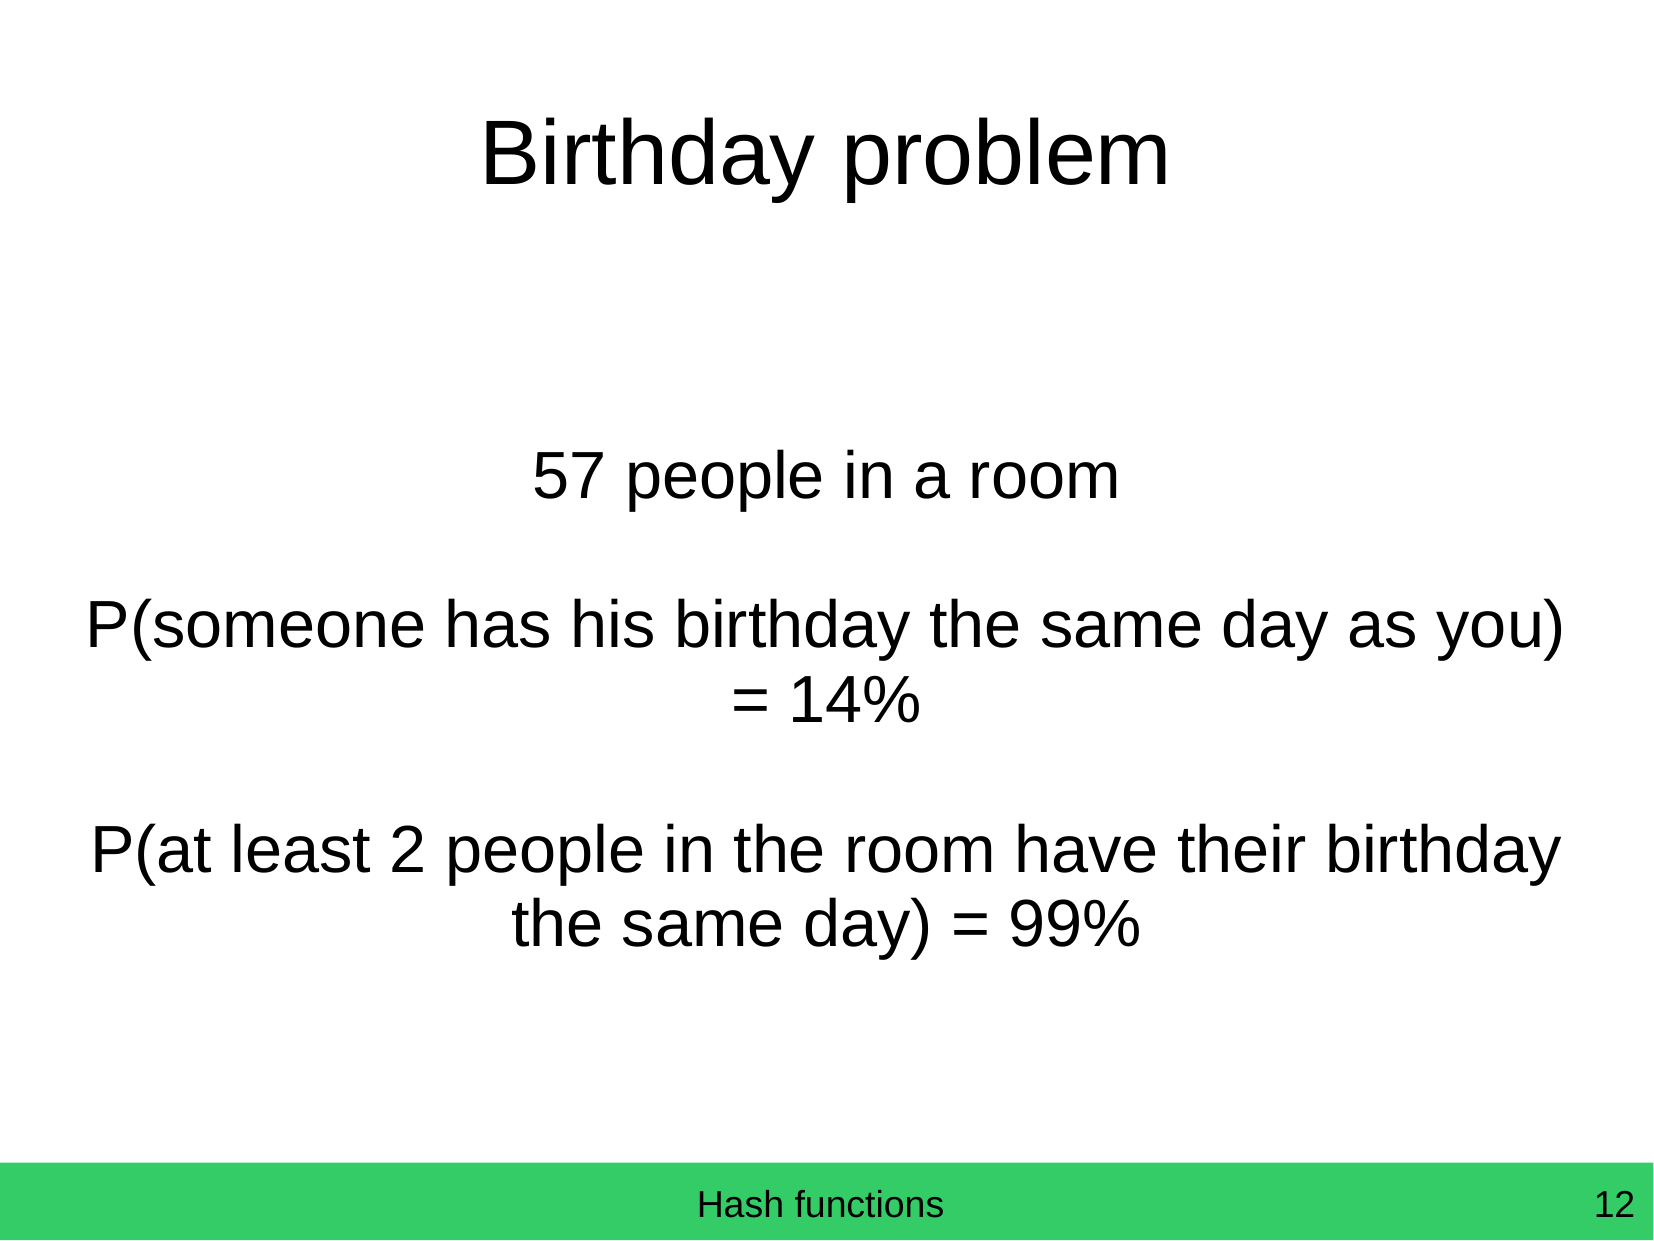

# Birthday problem
57 people in a room
P(someone has his birthday the same day as you) = 14%
P(at least 2 people in the room have their birthday the same day) = 99%